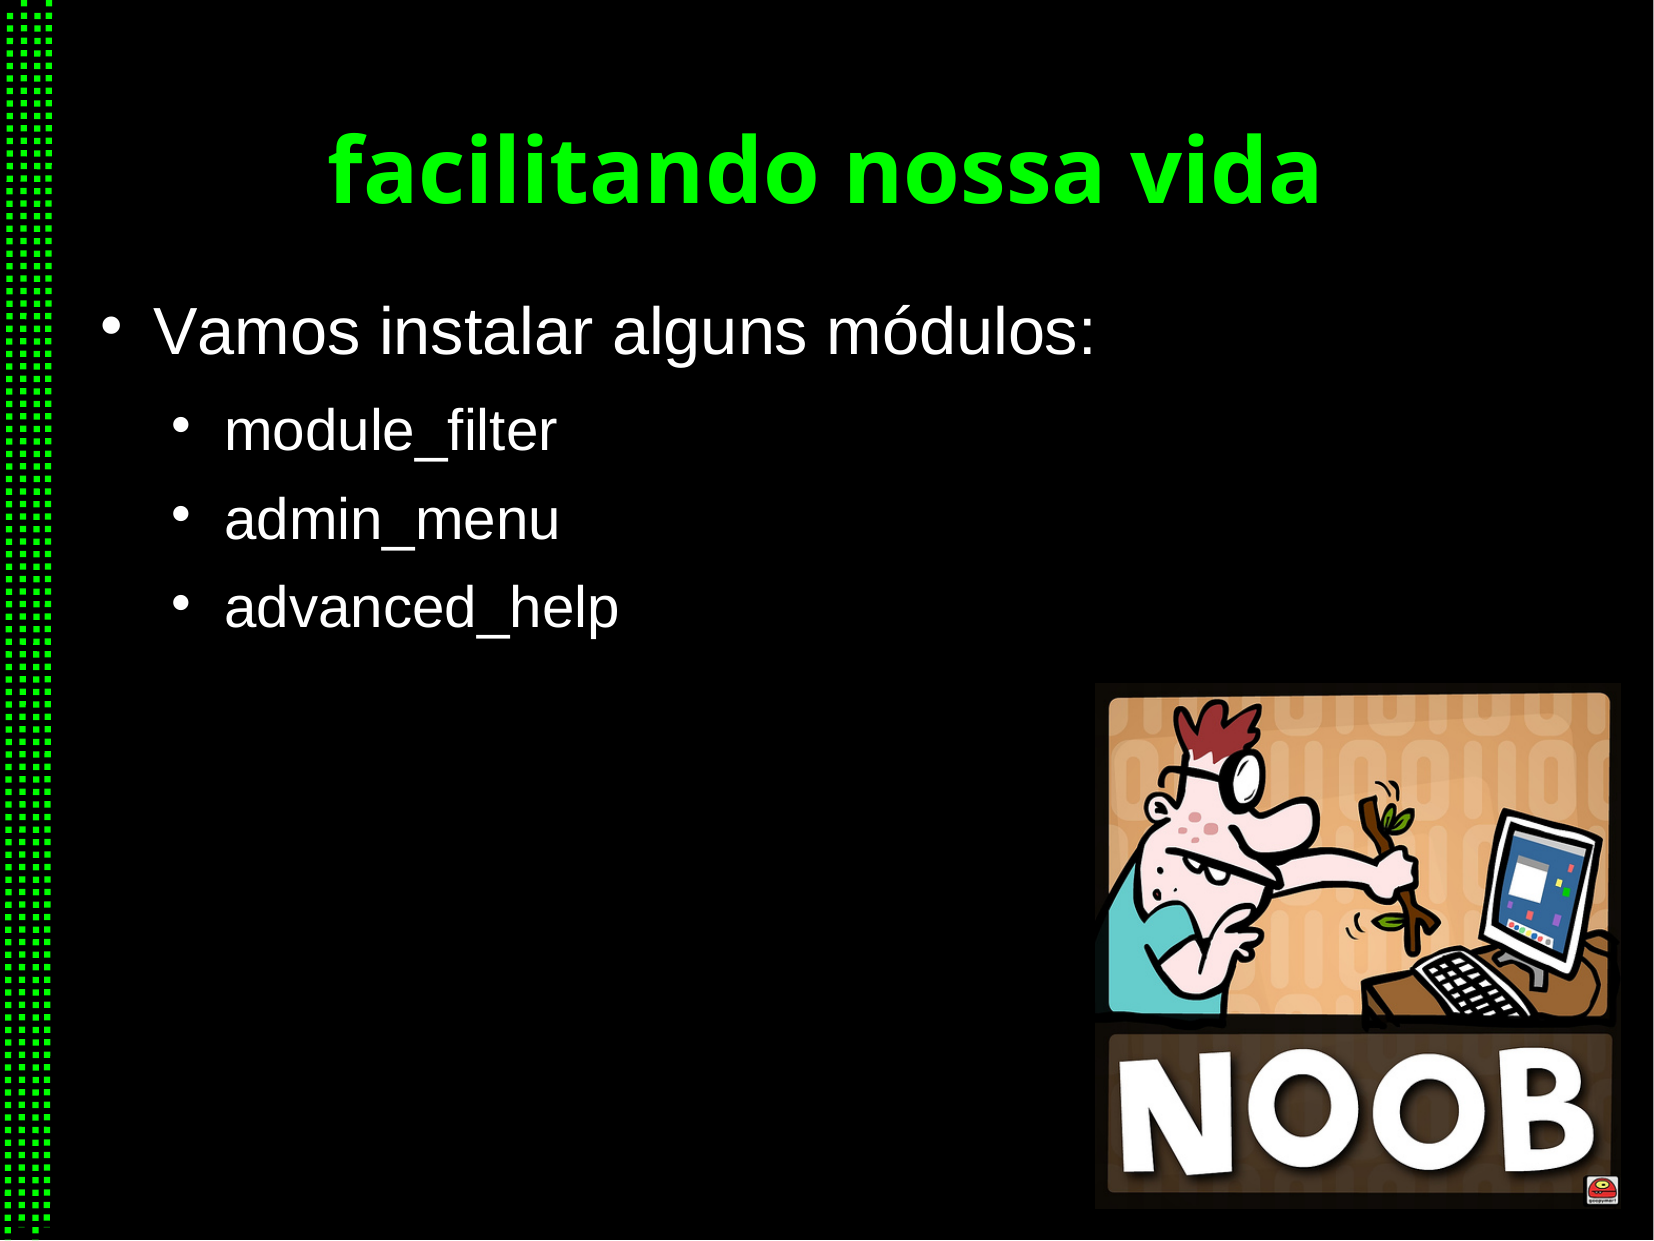

# facilitando nossa vida
Vamos instalar alguns módulos:
module_filter
admin_menu
advanced_help